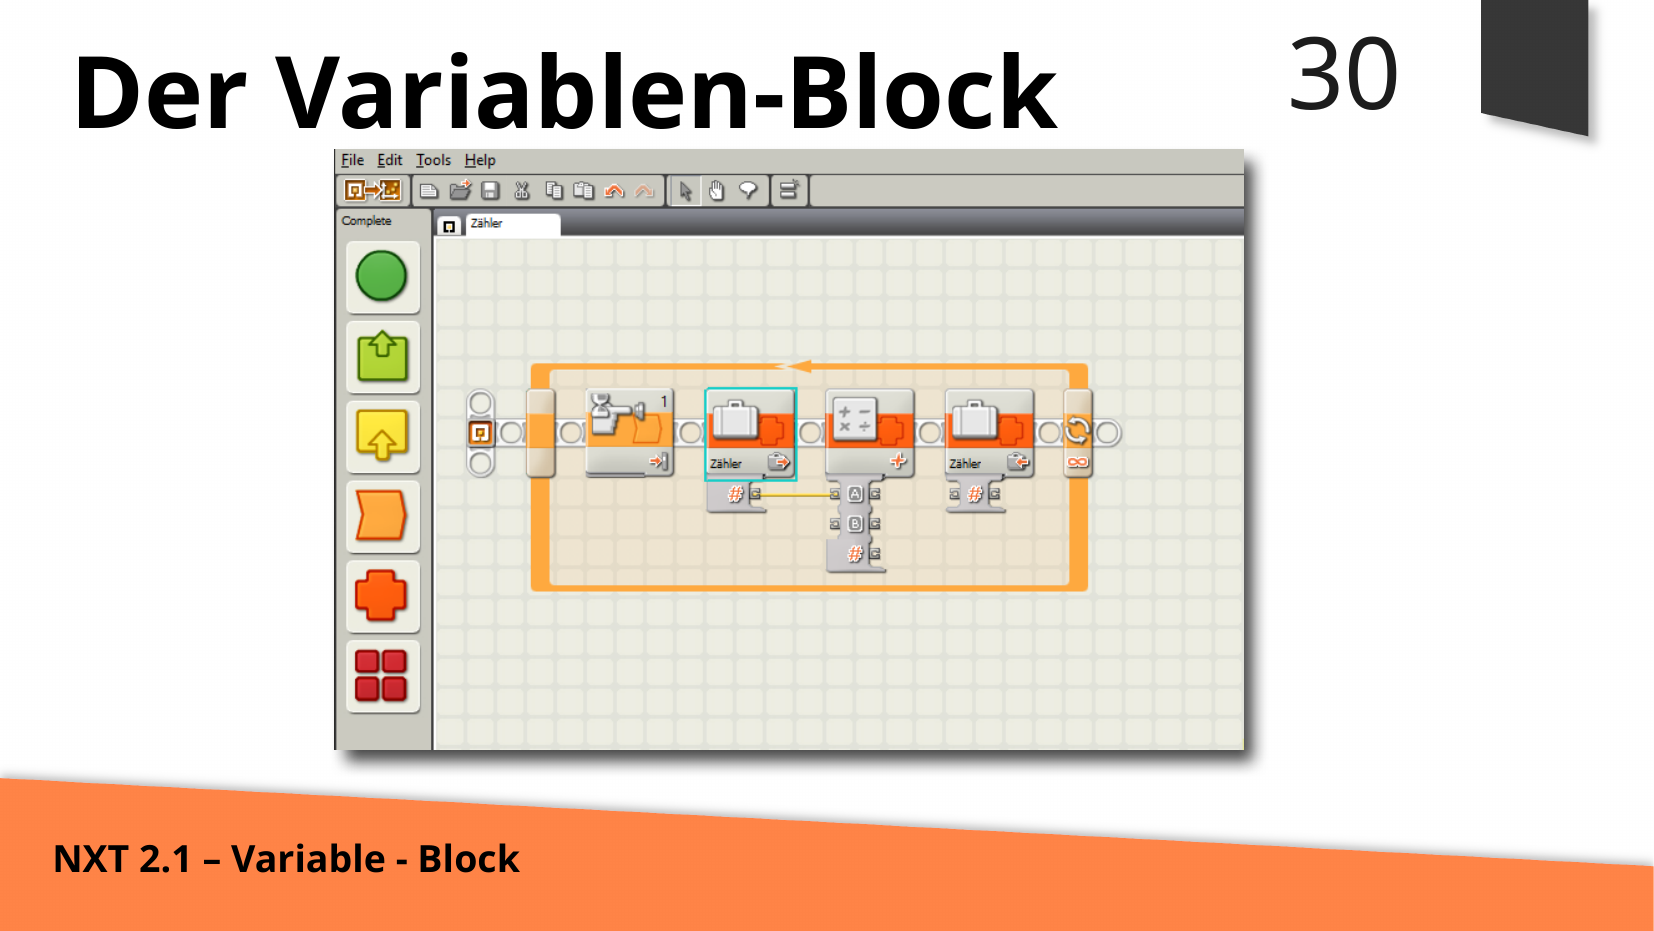

# Der Variablen-Block
NXT 2.1 – Variable - Block